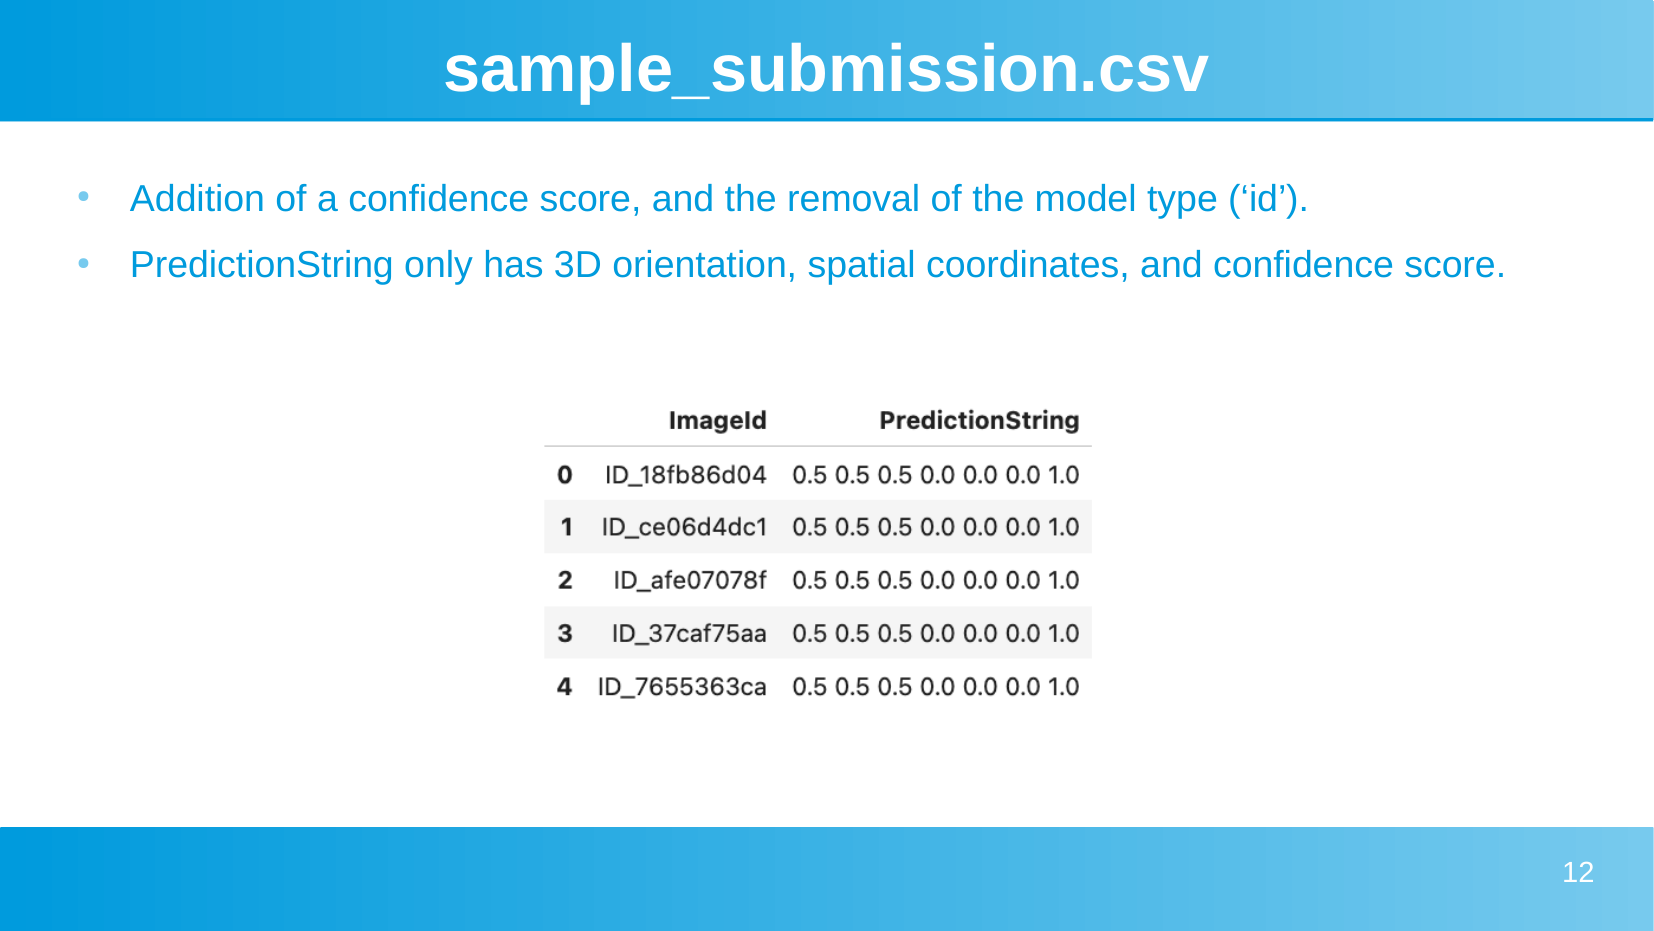

# sample_submission.csv
Addition of a confidence score, and the removal of the model type (‘id’).
PredictionString only has 3D orientation, spatial coordinates, and confidence score.
12